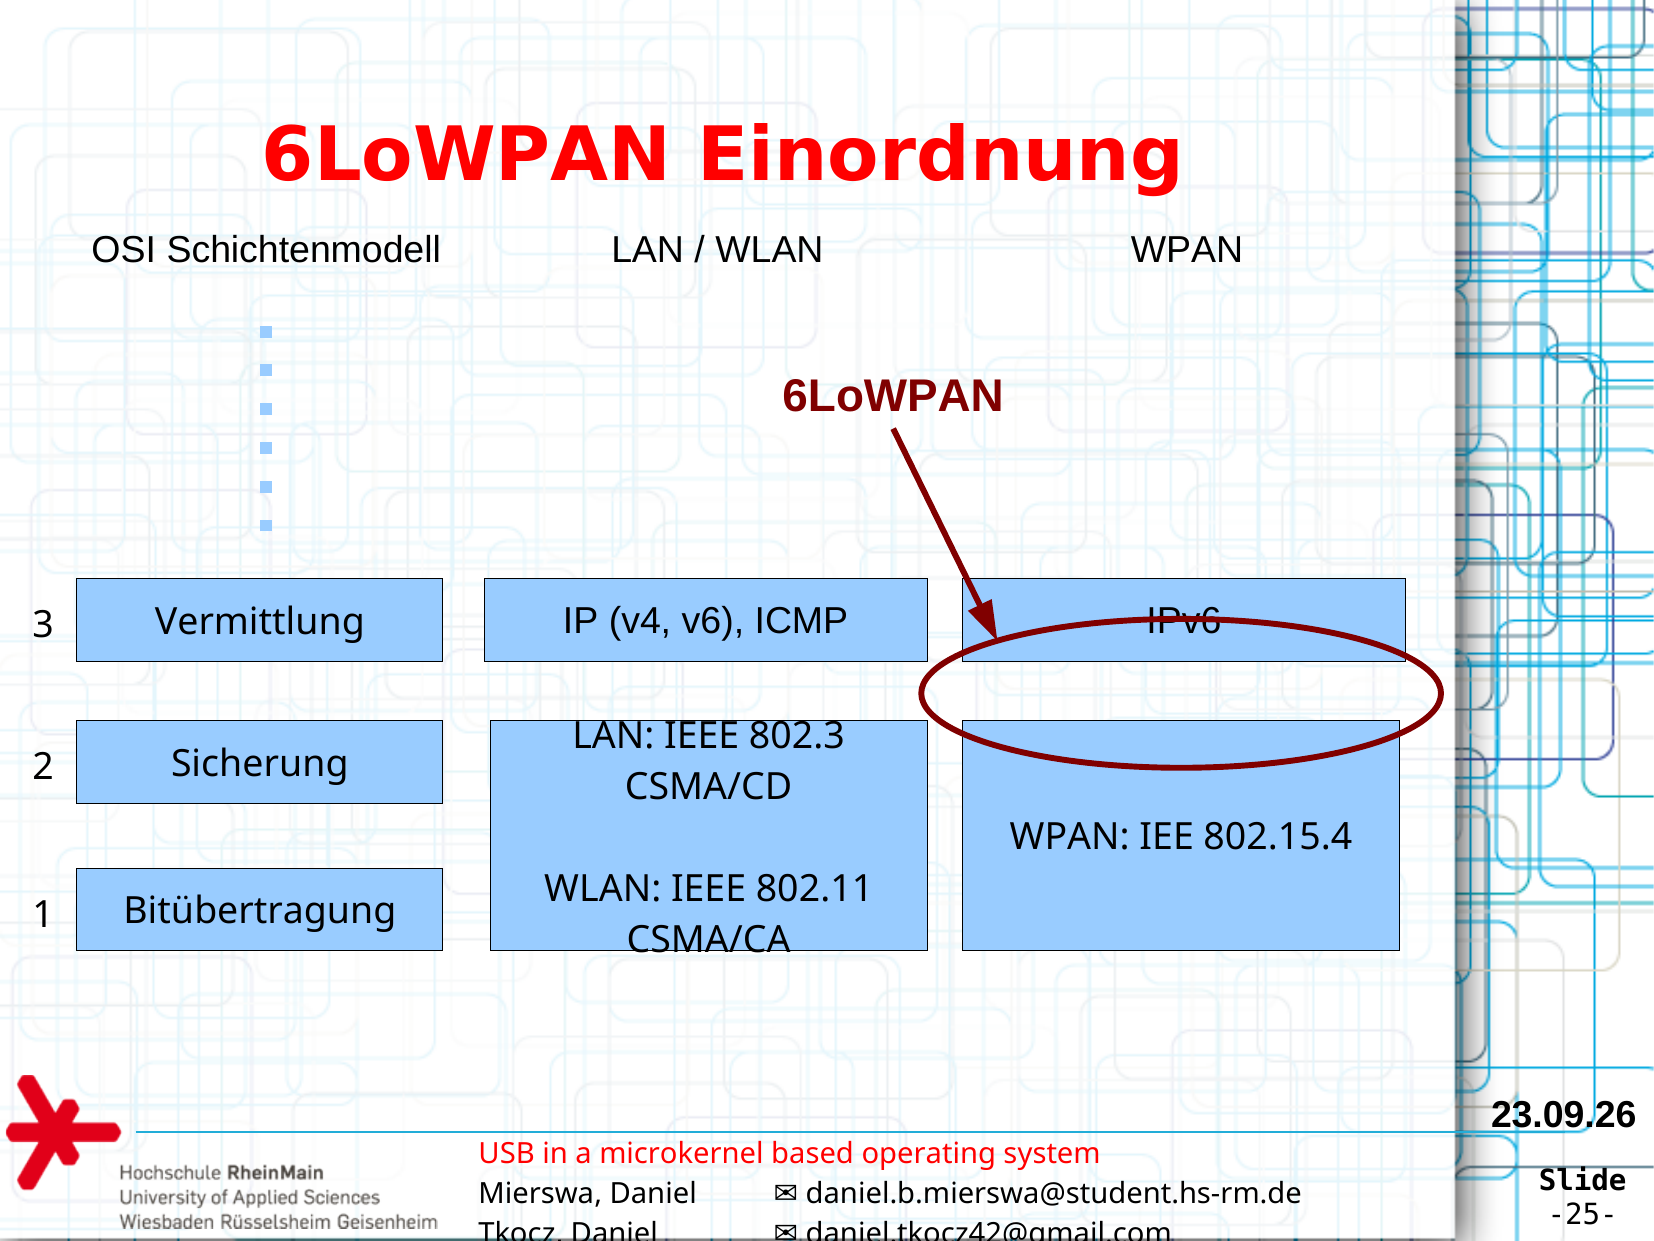

# 6LoWPAN Einordnung
OSI Schichtenmodell
LAN / WLAN
WPAN
6LoWPAN
Vermittlung
IP (v4, v6), ICMP
IPv6
3
Sicherung
LAN: IEEE 802.3
CSMA/CD
WLAN: IEEE 802.11
CSMA/CA
WPAN: IEE 802.15.4
2
Bitübertragung
1
25